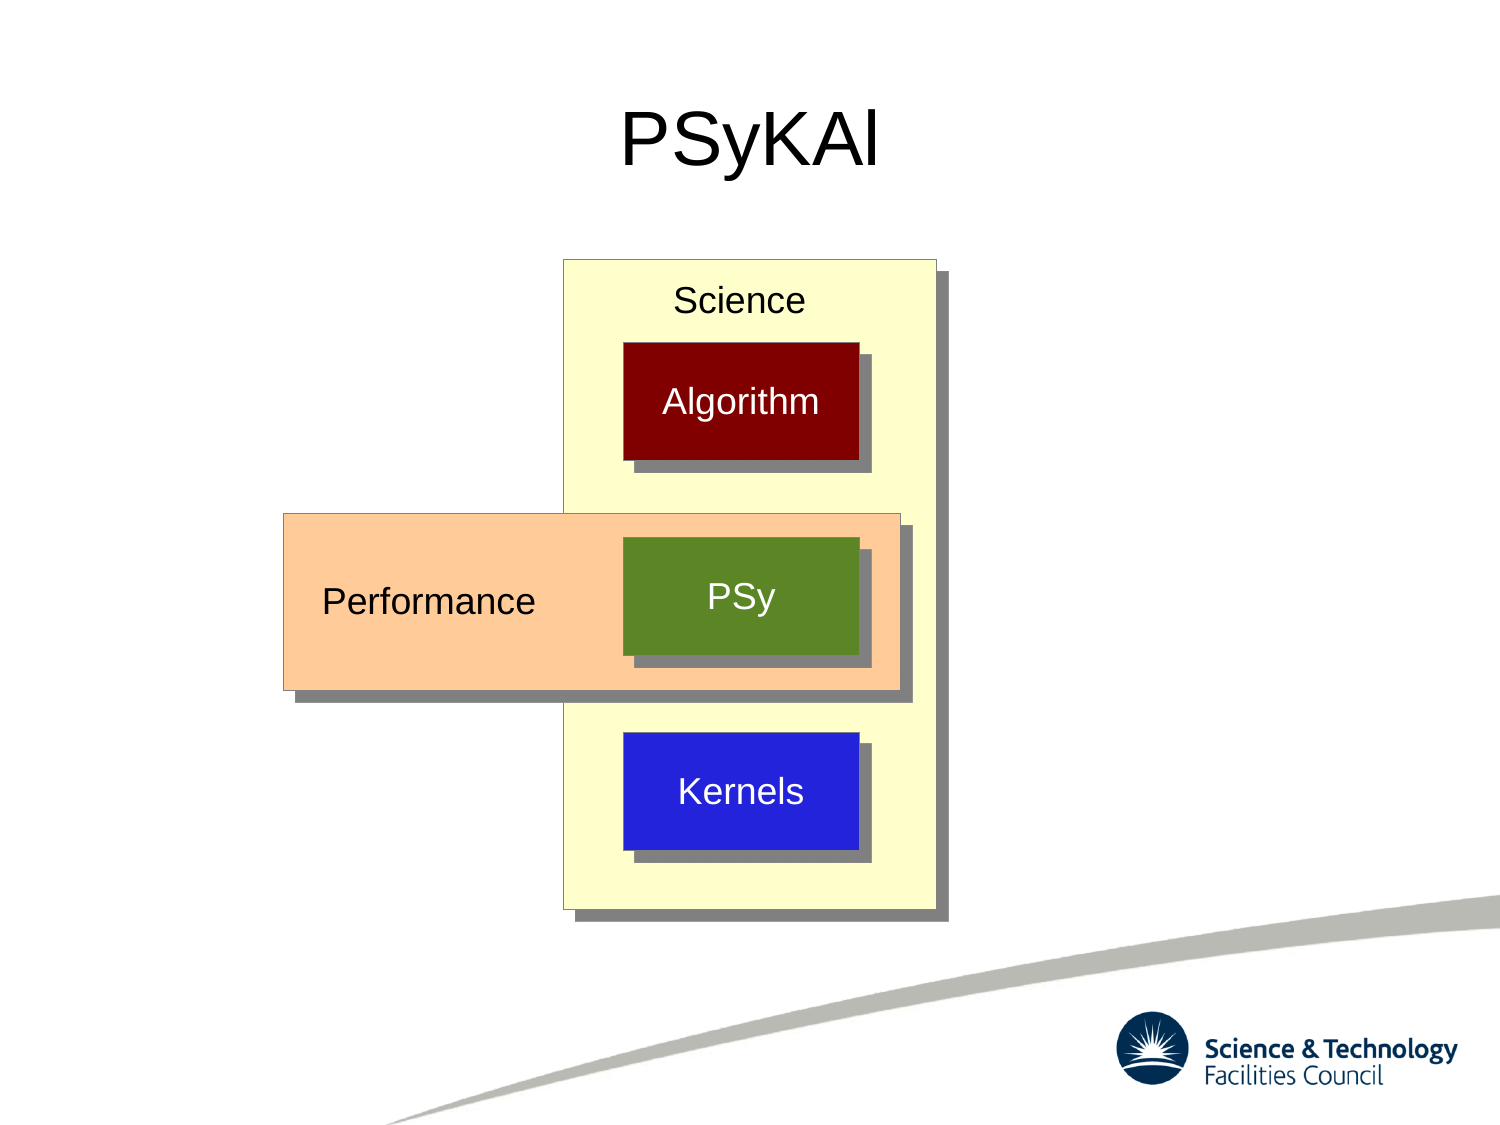

# PSyKAl
Science
Algorithm
PSy
Performance
Kernels